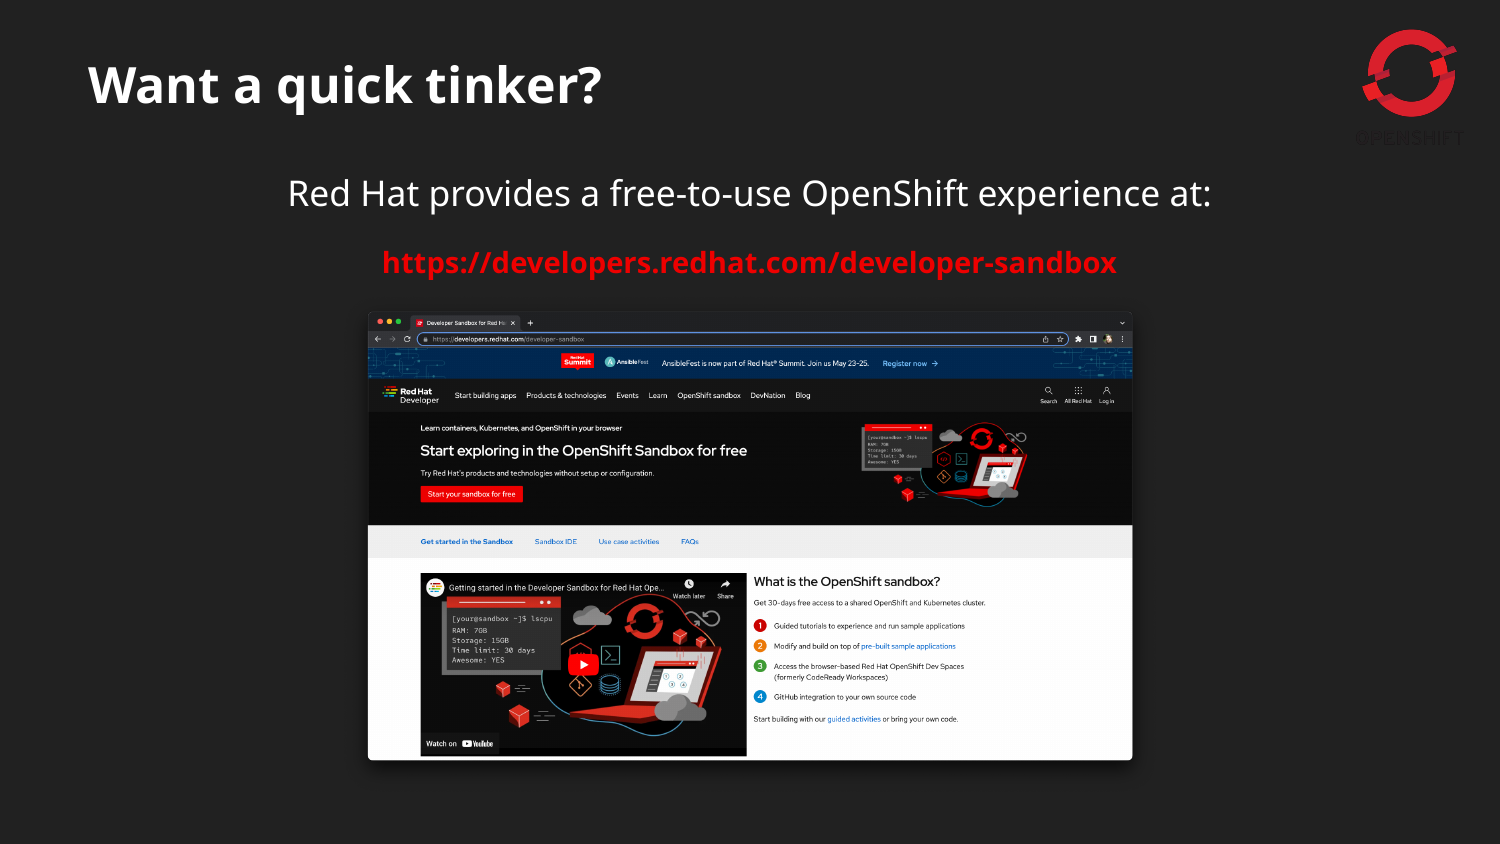

Want a quick tinker?
Red Hat provides a free-to-use OpenShift experience at:
https://developers.redhat.com/developer-sandbox